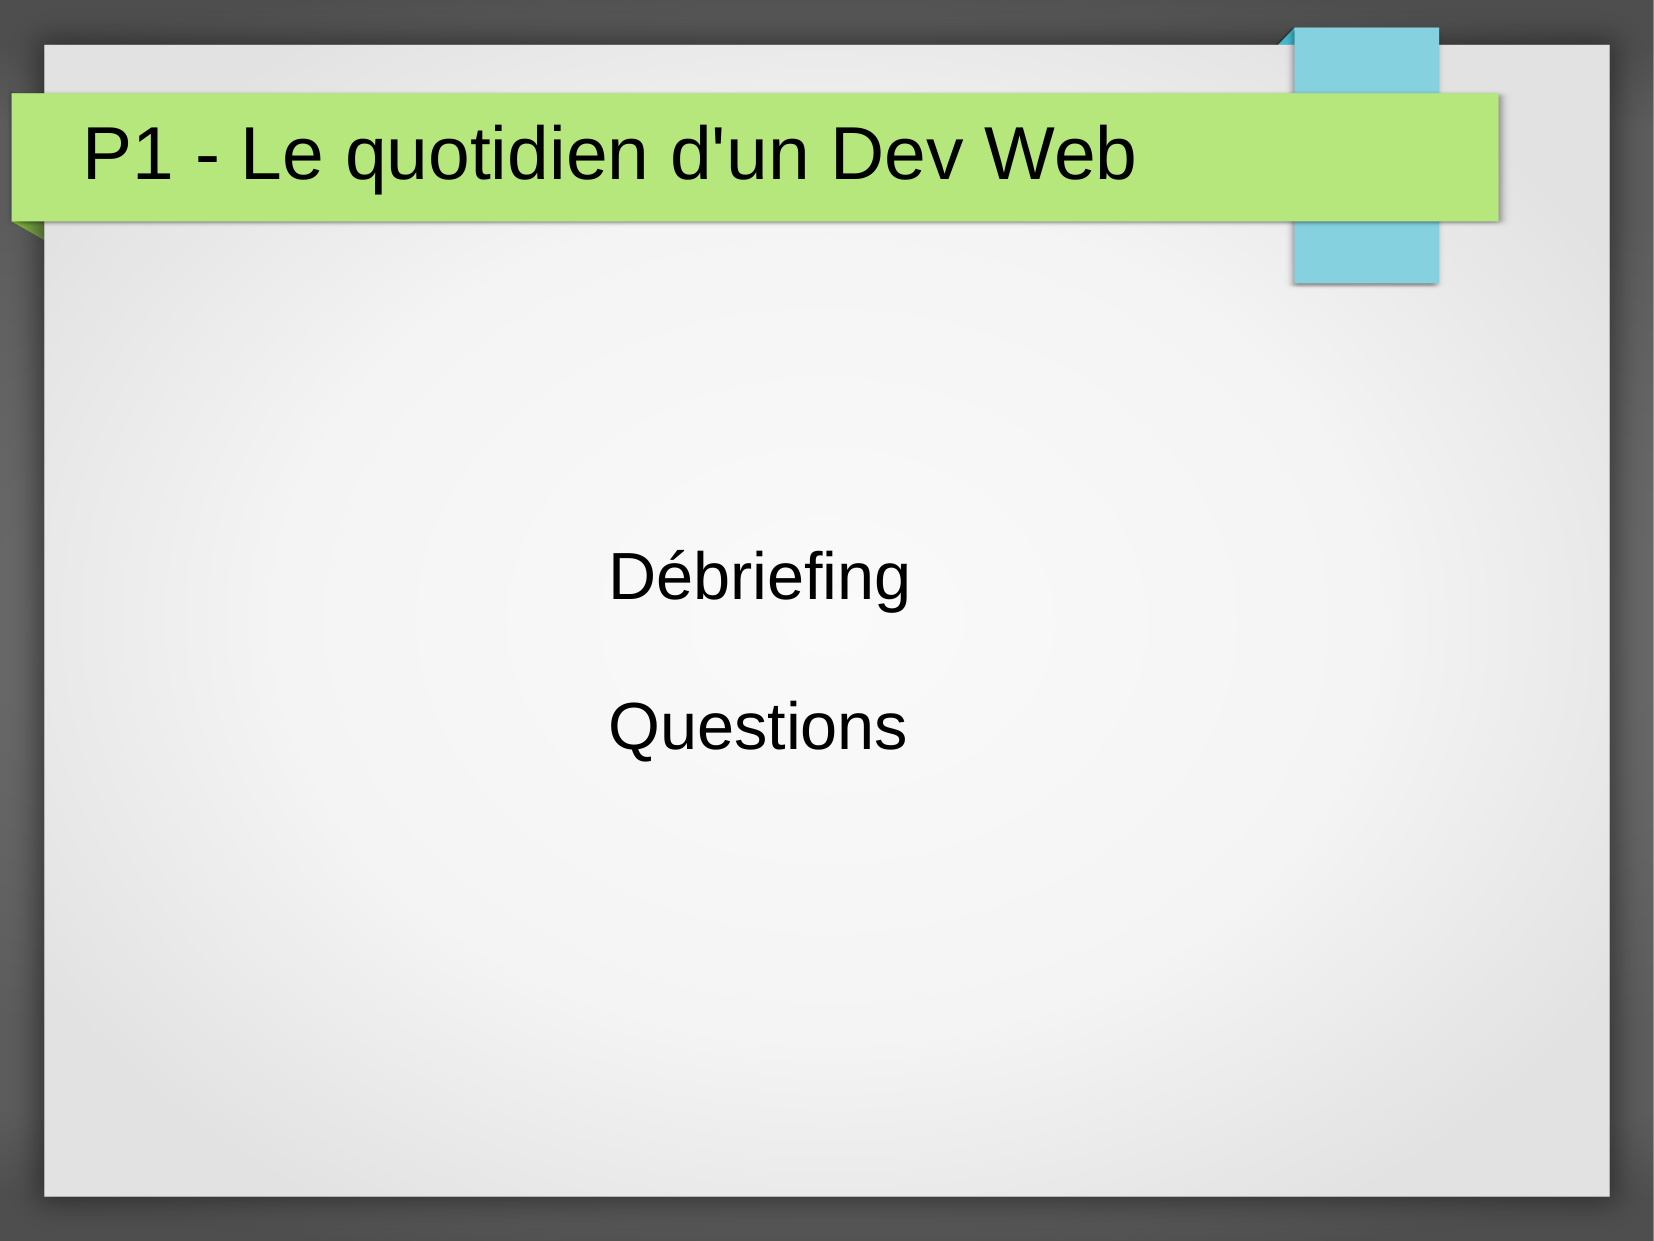

# P1 - Le quotidien d'un Dev Web
Débriefing
Questions